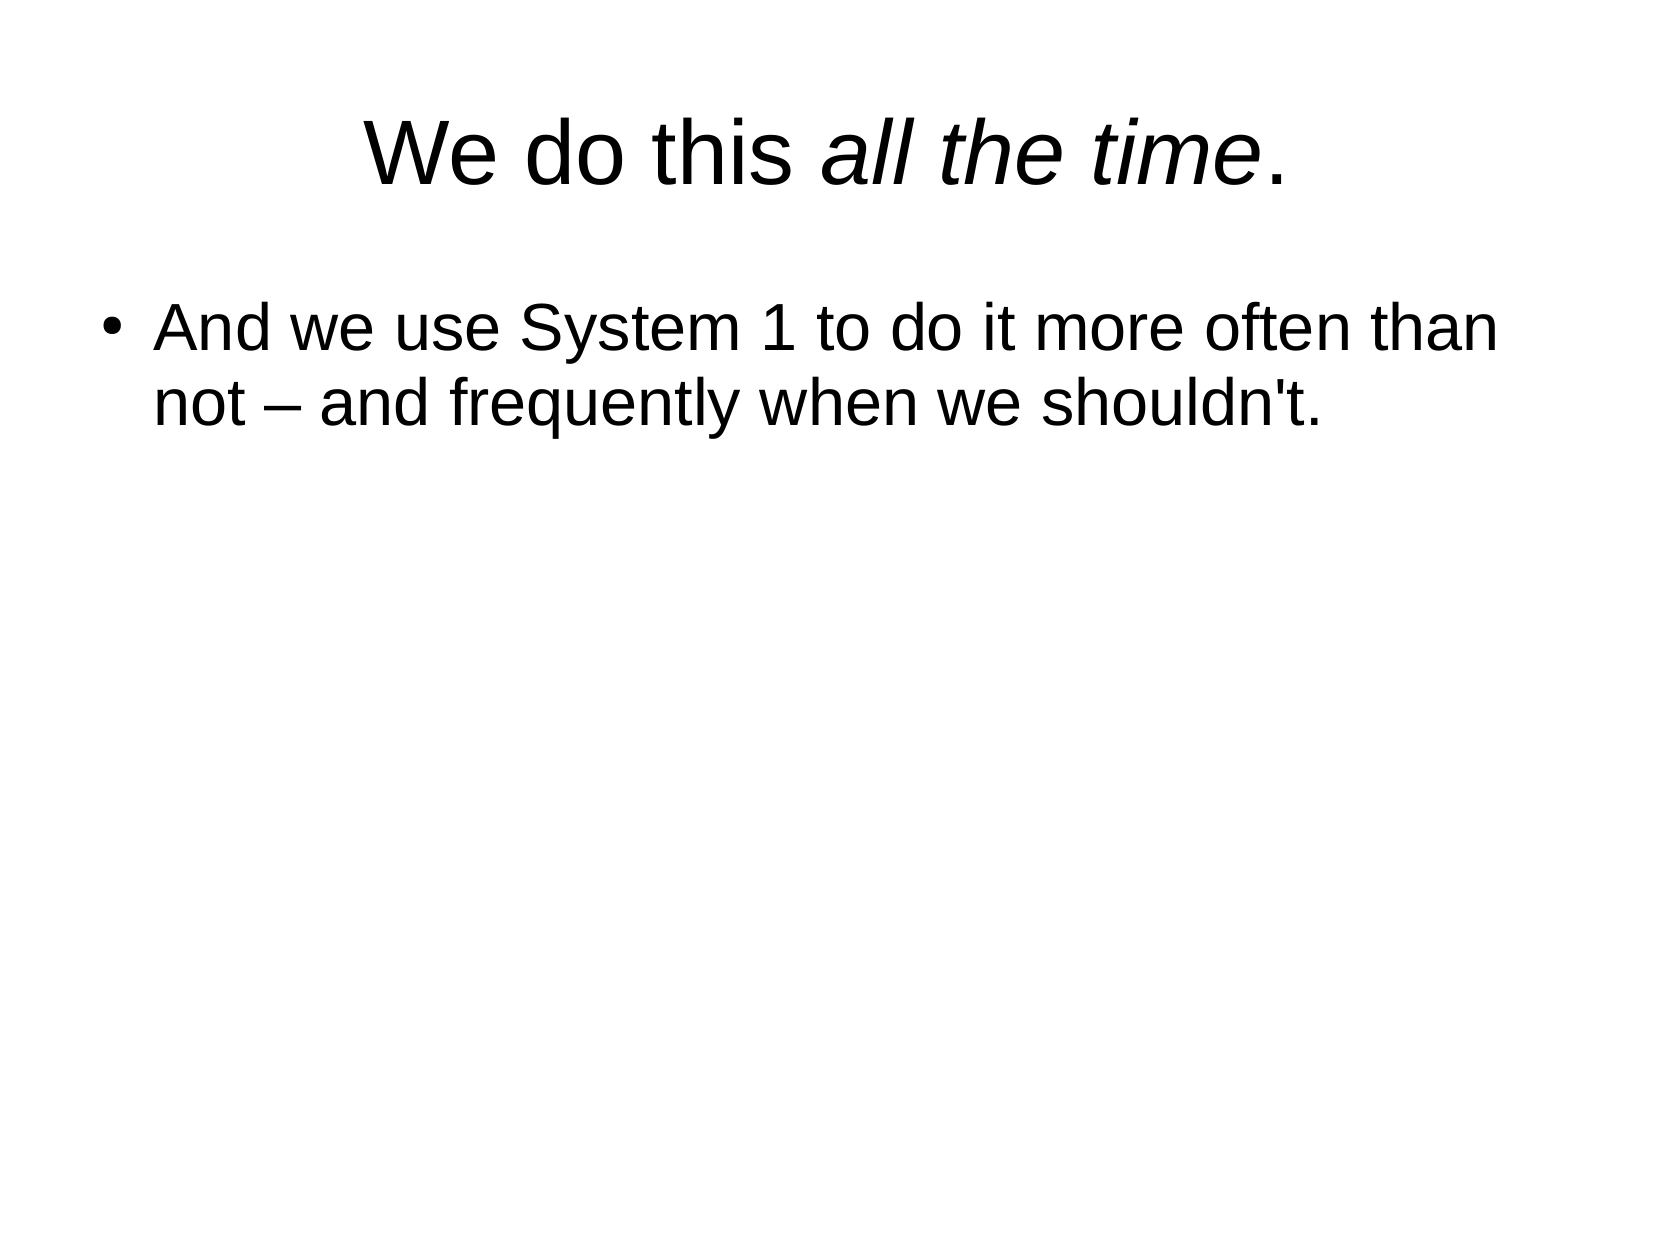

# We do this all the time.
And we use System 1 to do it more often than not – and frequently when we shouldn't.